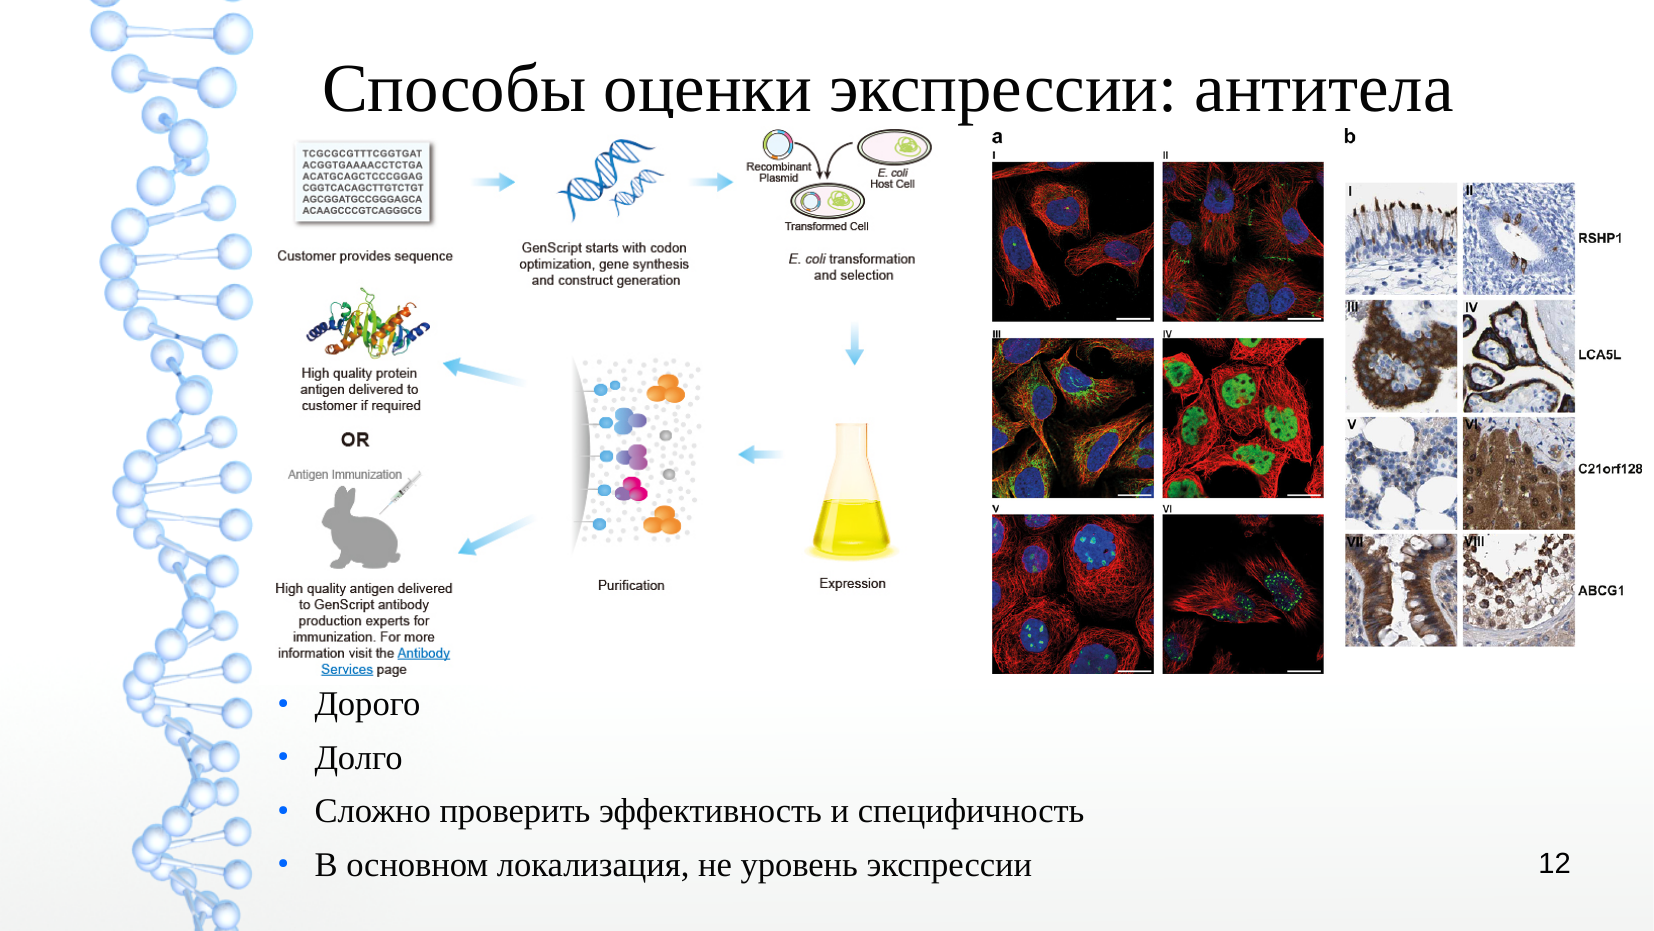

# Способы оценки экспрессии: антитела
Дорого
Долго
Сложно проверить эффективность и специфичность
В основном локализация, не уровень экспрессии
12